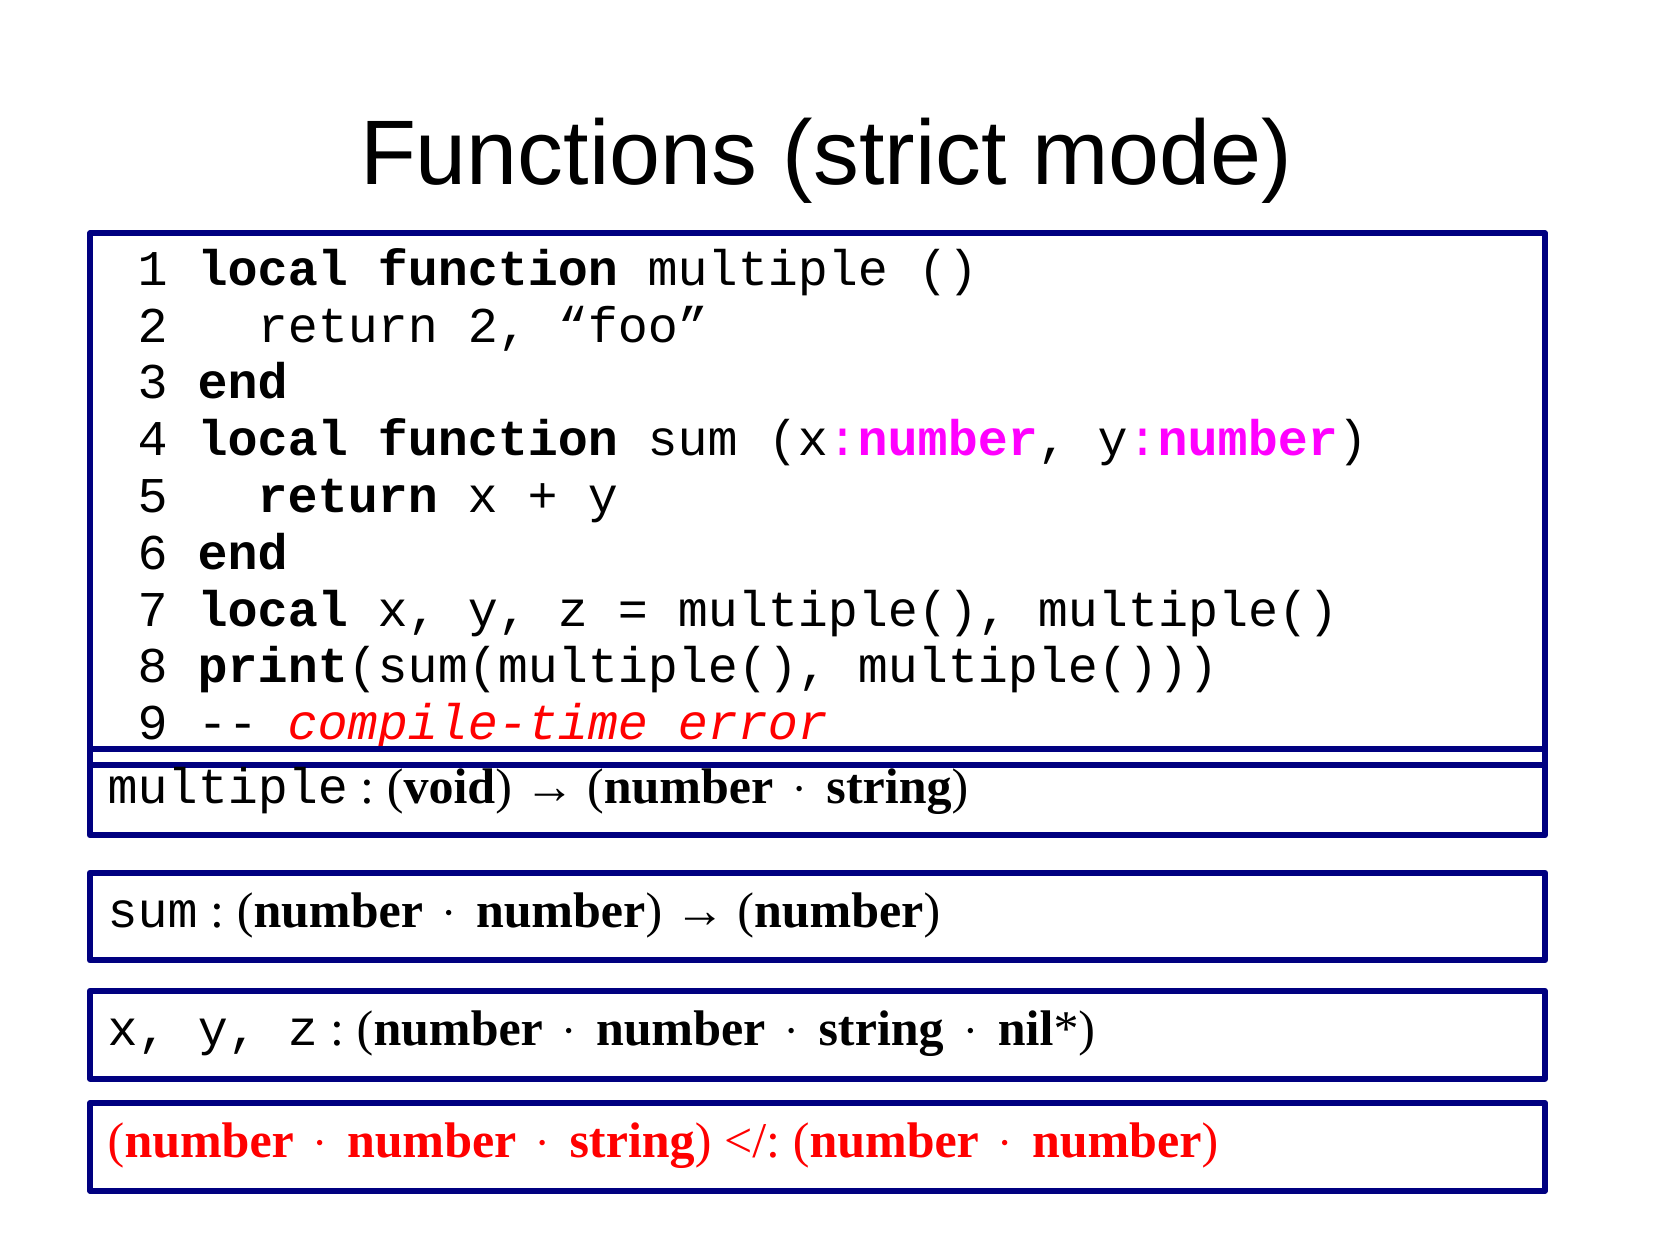

# Functions (strict mode)
 1 local function multiple ()
 2 return 2, “foo”
 3 end
 4 local function sum (x:number, y:number)
 5 return x + y
 6 end
 7 local x, y, z = multiple(), multiple()
 8 print(sum(multiple(), multiple()))
 9 -- compile-time error
multiple : (void) → (number × string)
sum : (number × number) → (number)
x, y, z : (number × number × string × nil*)
(number × number × string) </: (number × number)